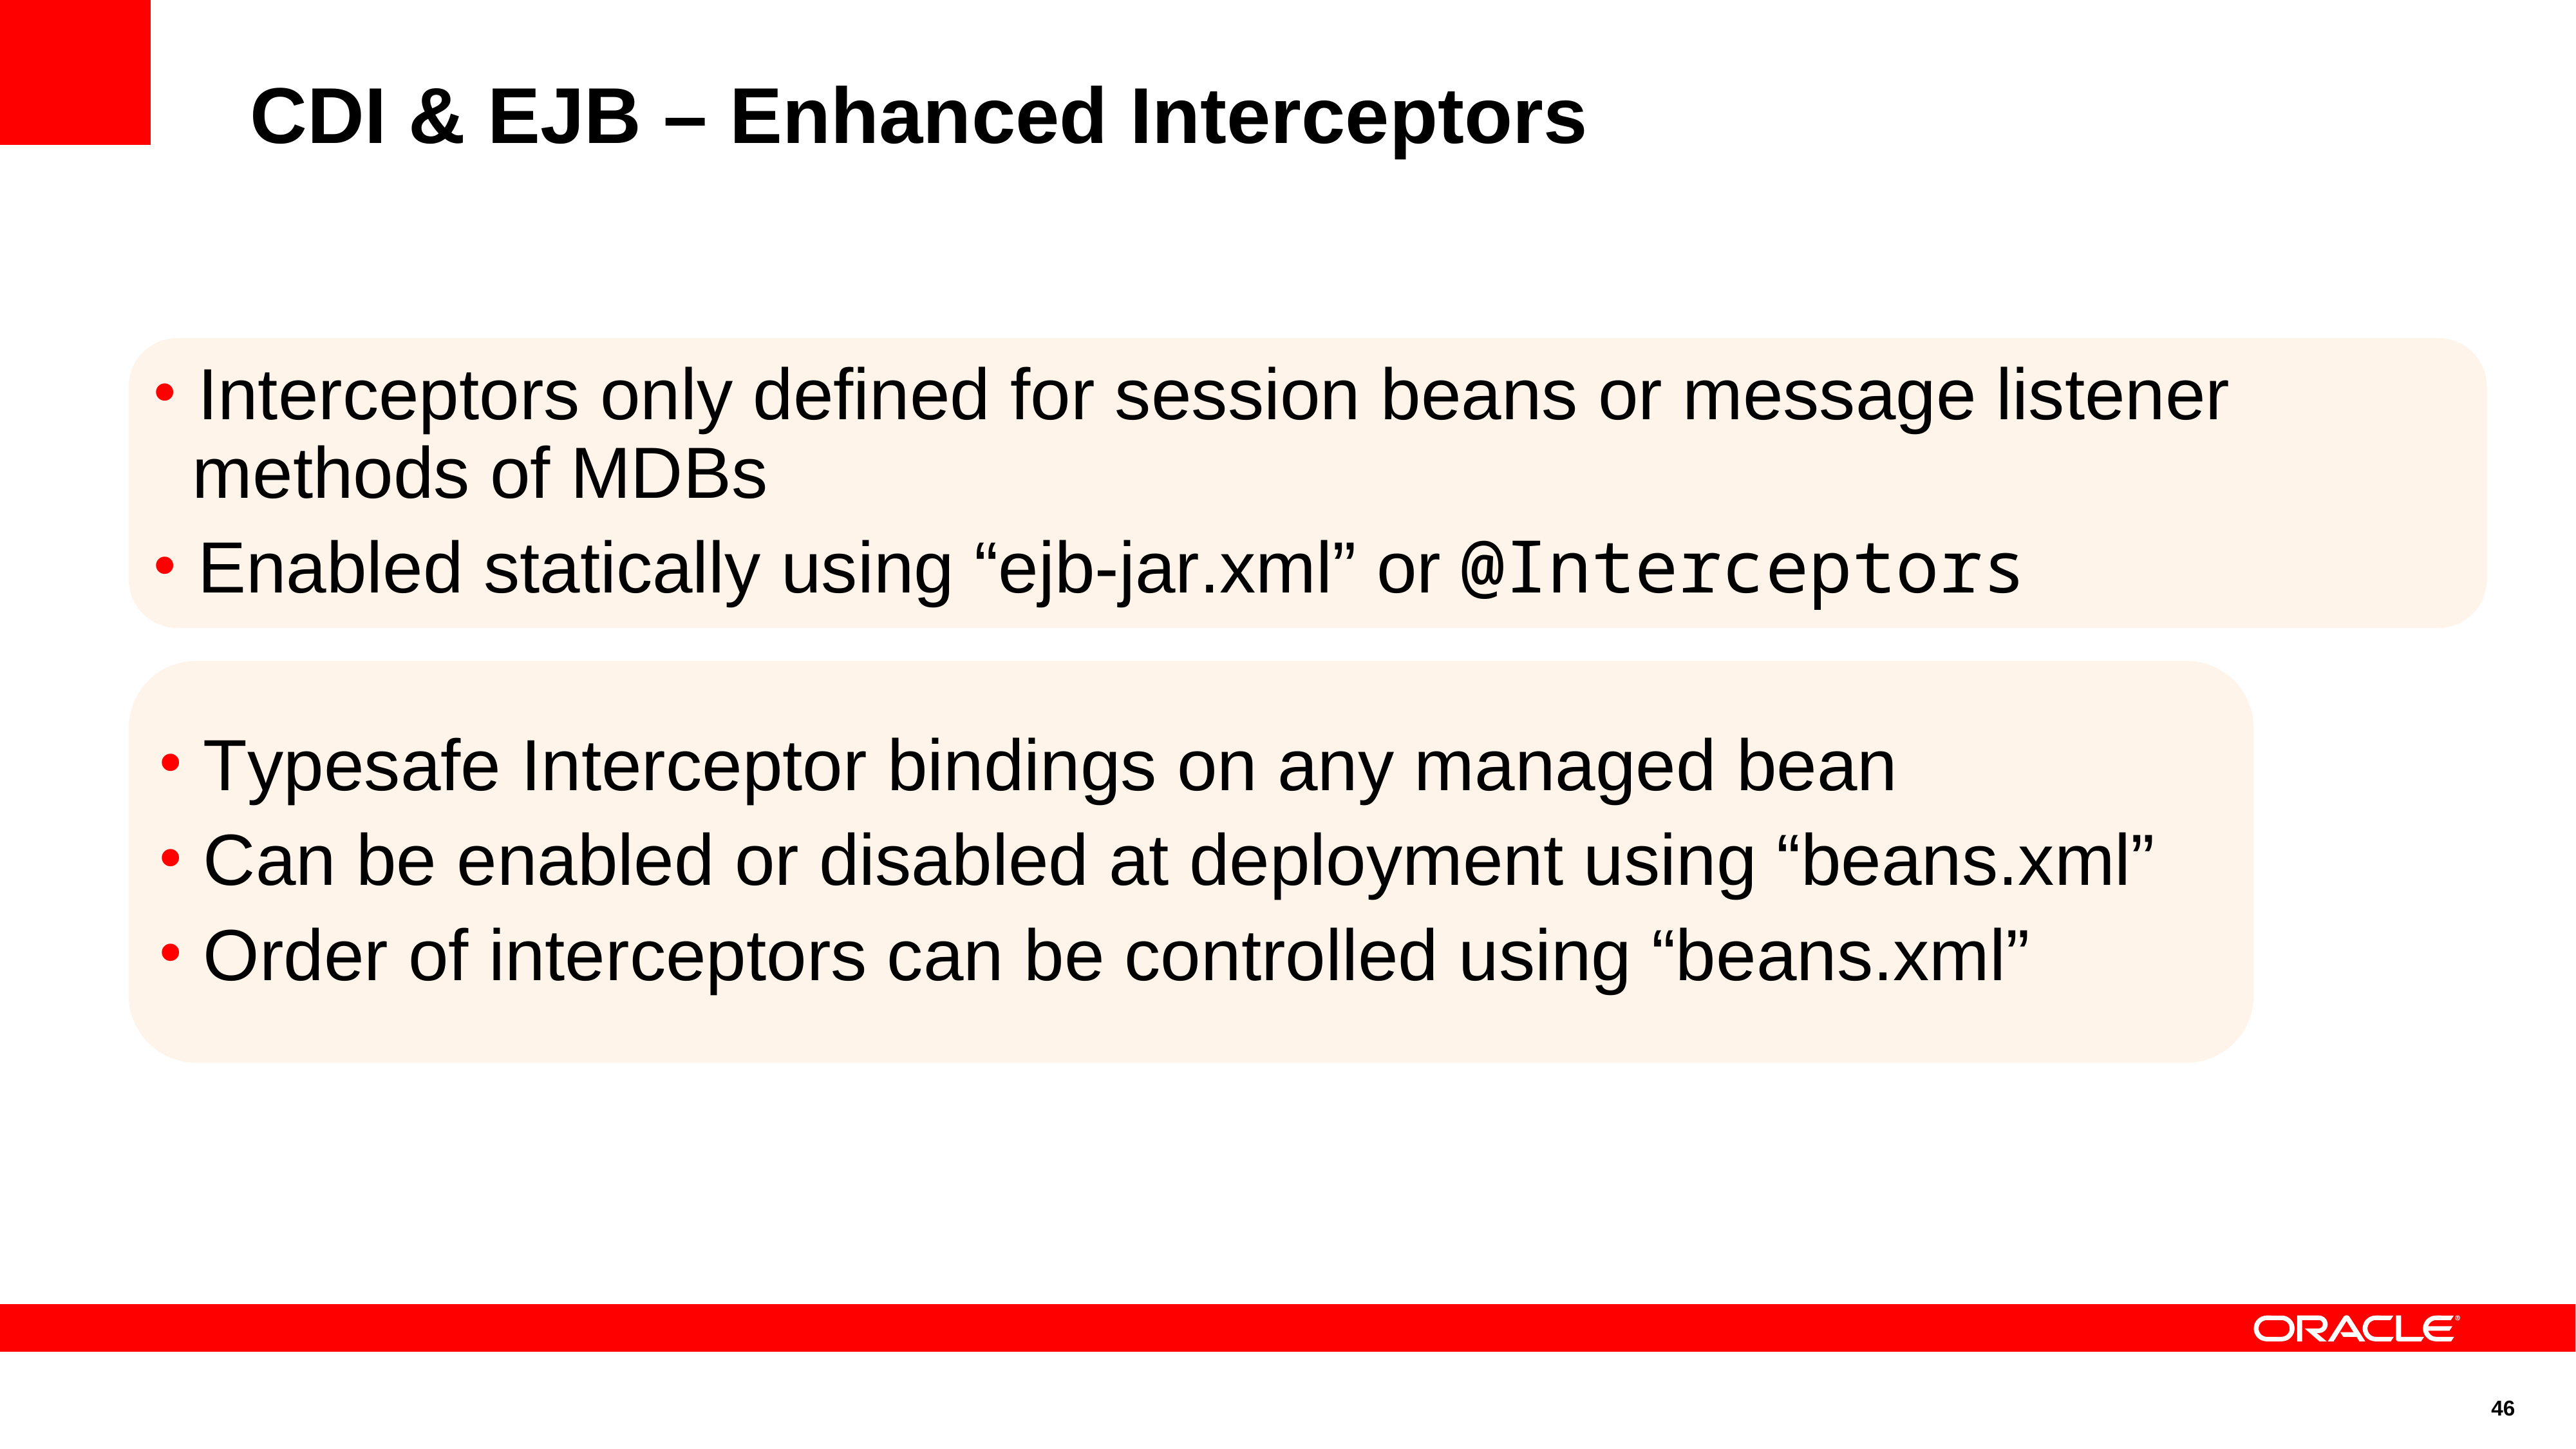

# CDI & EJB – Enhanced Interceptors
 Interceptors only defined for session beans or message listener
 methods of MDBs
 Enabled statically using “ejb-jar.xml” or @Interceptors
 Typesafe Interceptor bindings on any managed bean
 Can be enabled or disabled at deployment using “beans.xml”
 Order of interceptors can be controlled using “beans.xml”